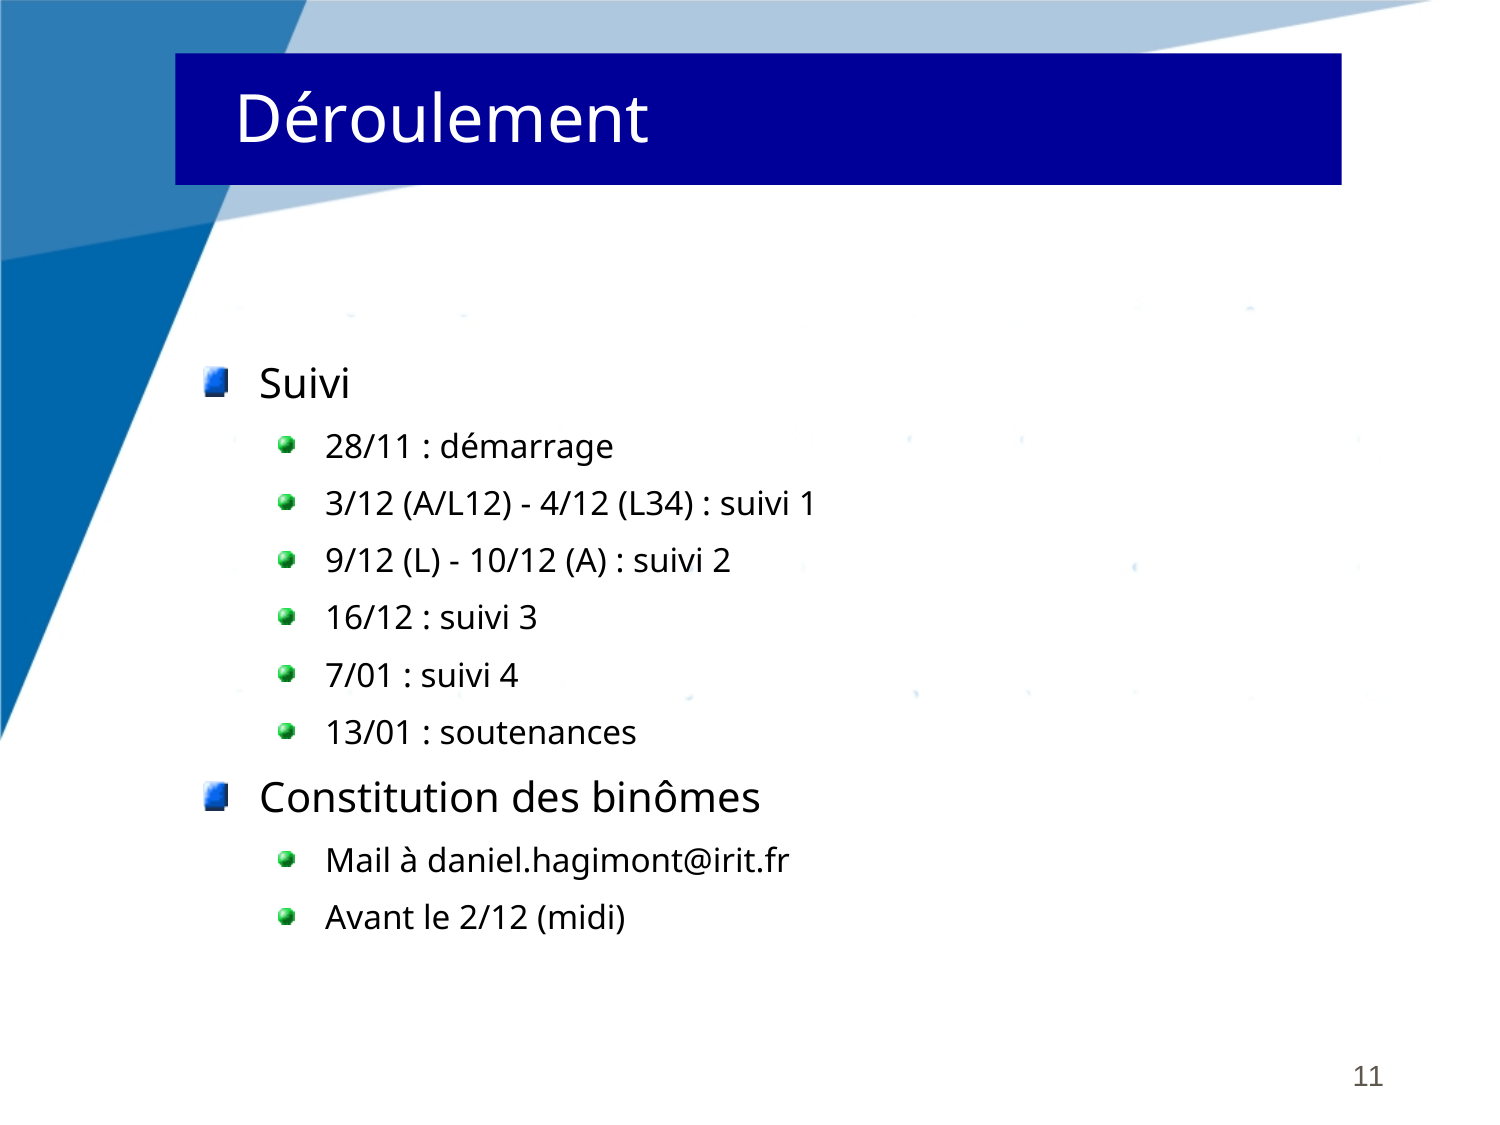

# Déroulement
Suivi
28/11 : démarrage
3/12 (A/L12) - 4/12 (L34) : suivi 1
9/12 (L) - 10/12 (A) : suivi 2
16/12 : suivi 3
7/01 : suivi 4
13/01 : soutenances
Constitution des binômes
Mail à daniel.hagimont@irit.fr
Avant le 2/12 (midi)